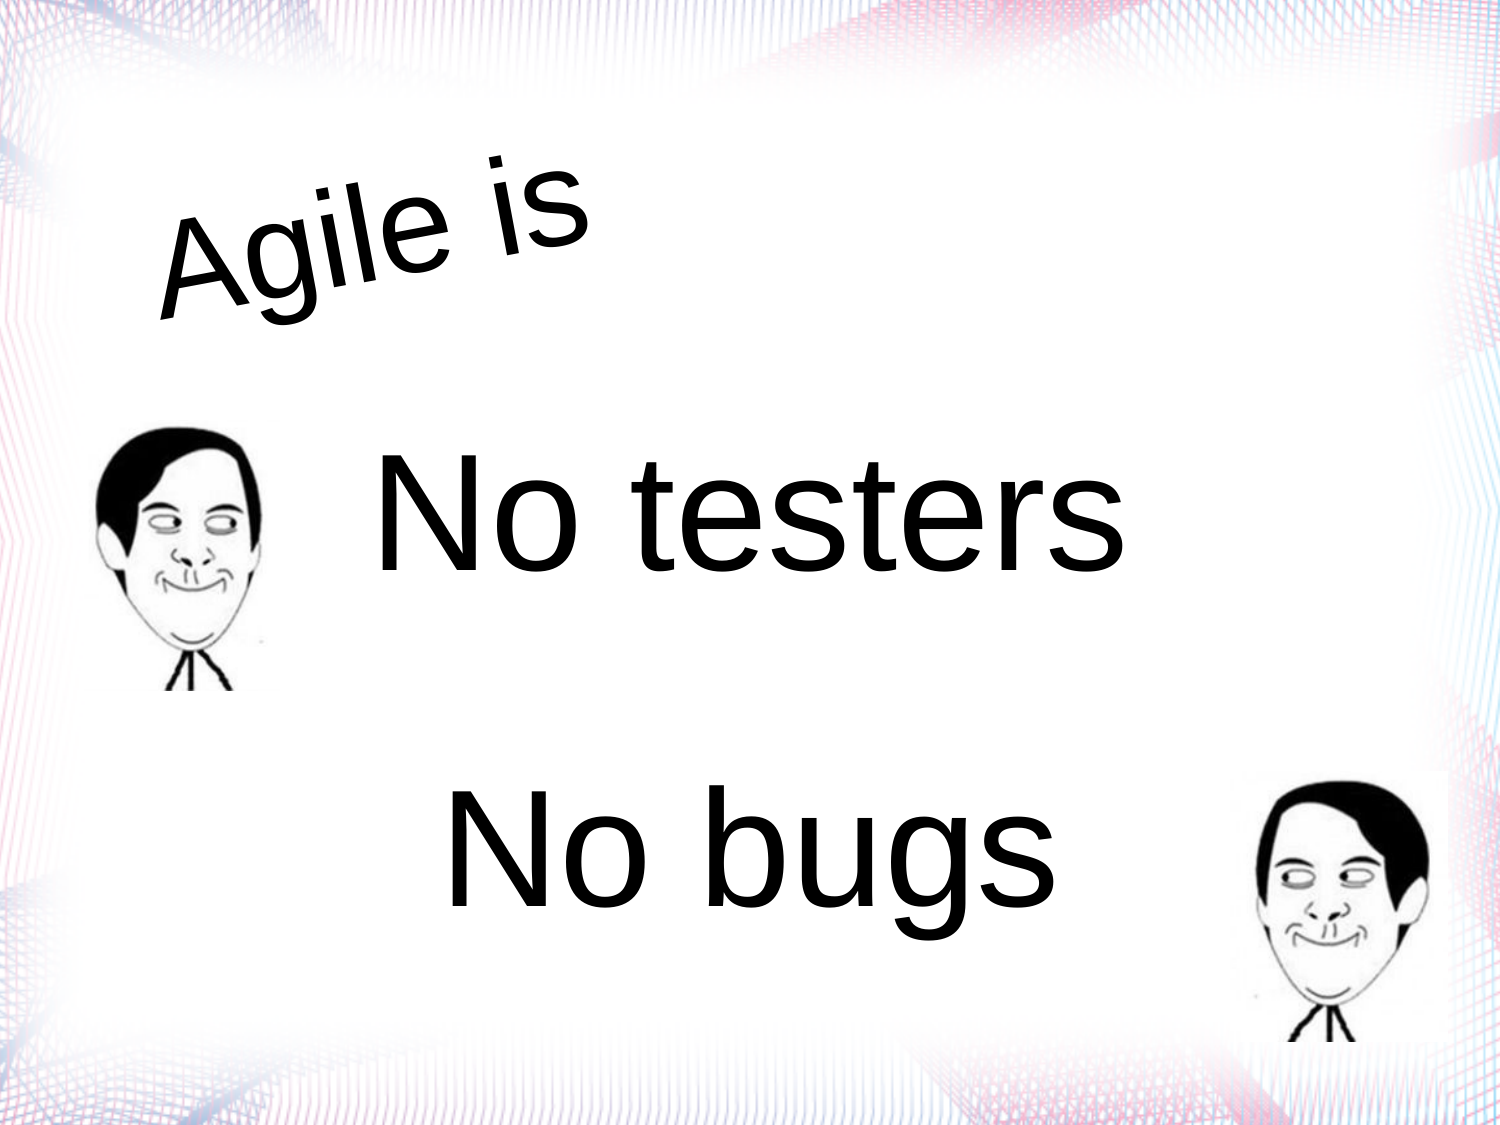

No testers
No bugs
Agile is
#